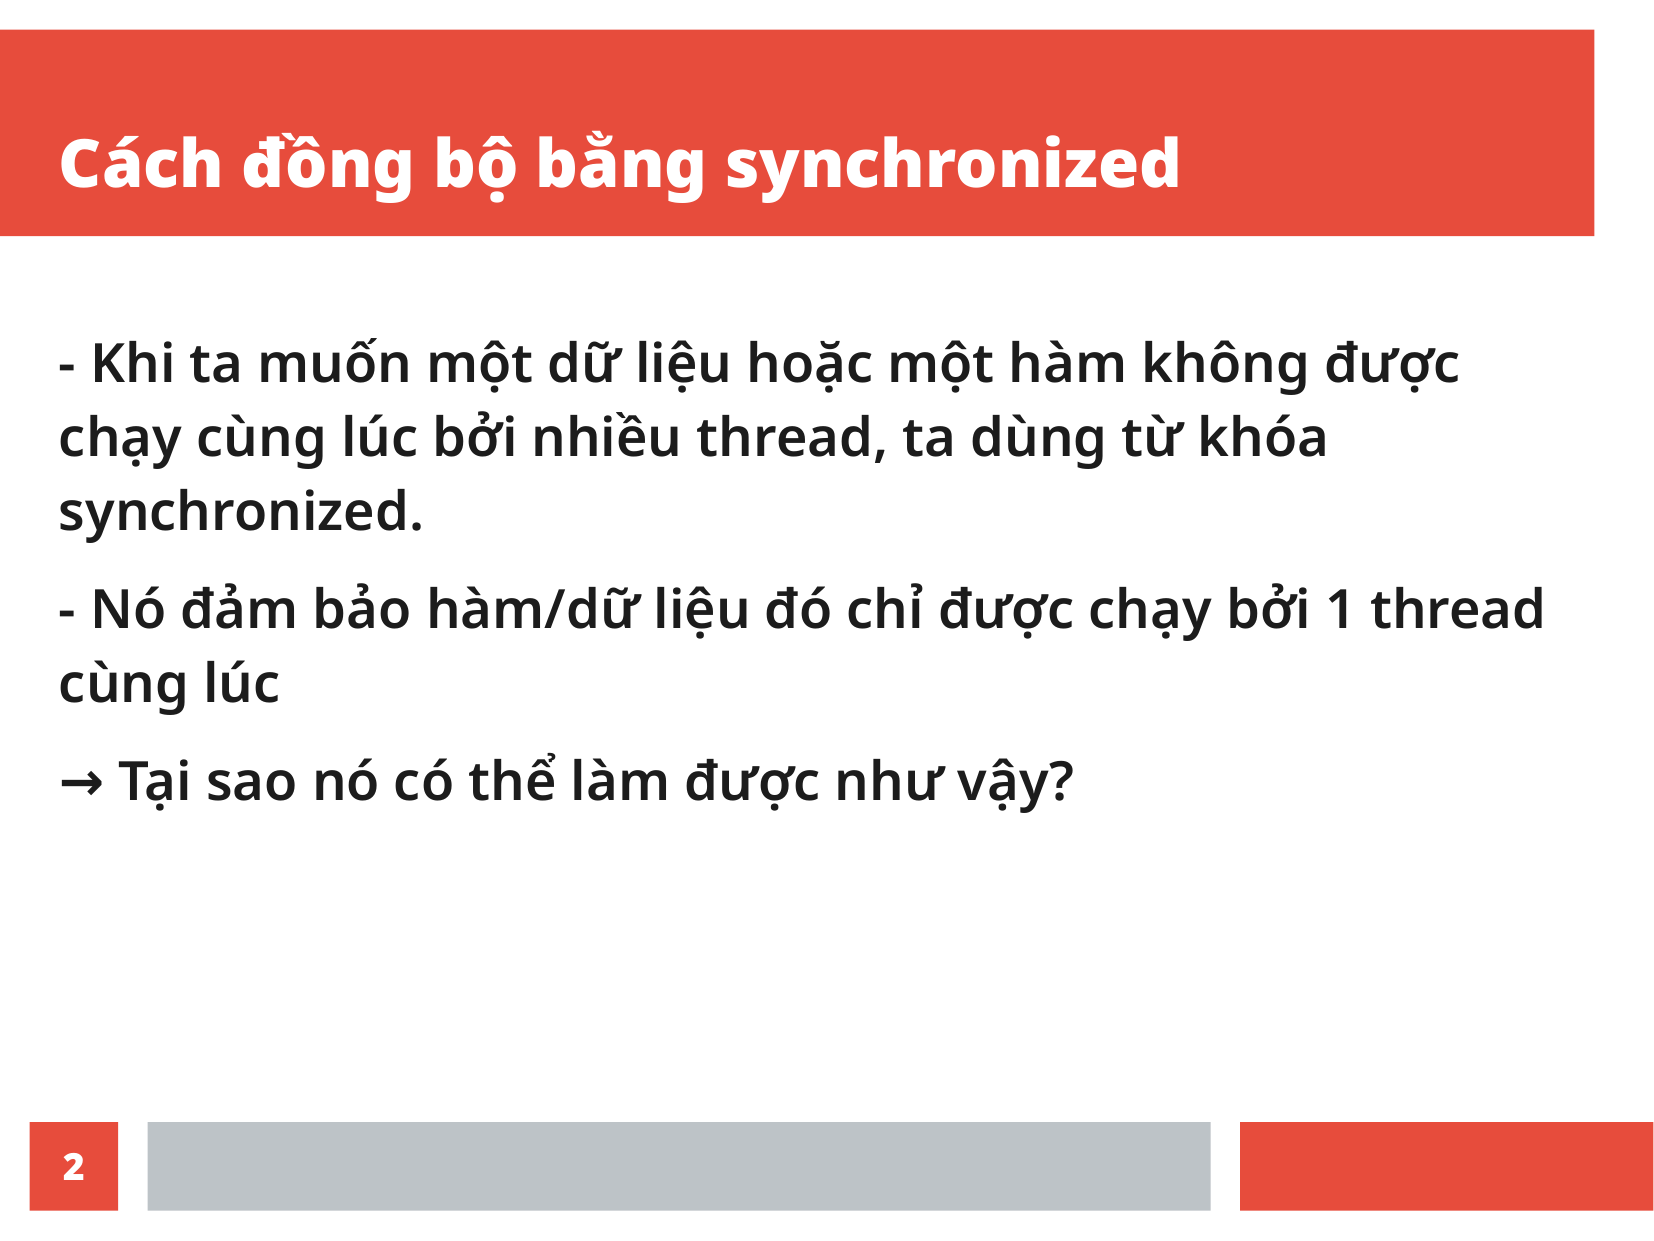

# Cách đồng bộ bằng synchronized
- Khi ta muốn một dữ liệu hoặc một hàm không được chạy cùng lúc bởi nhiều thread, ta dùng từ khóa synchronized.
- Nó đảm bảo hàm/dữ liệu đó chỉ được chạy bởi 1 thread cùng lúc
→ Tại sao nó có thể làm được như vậy?
2